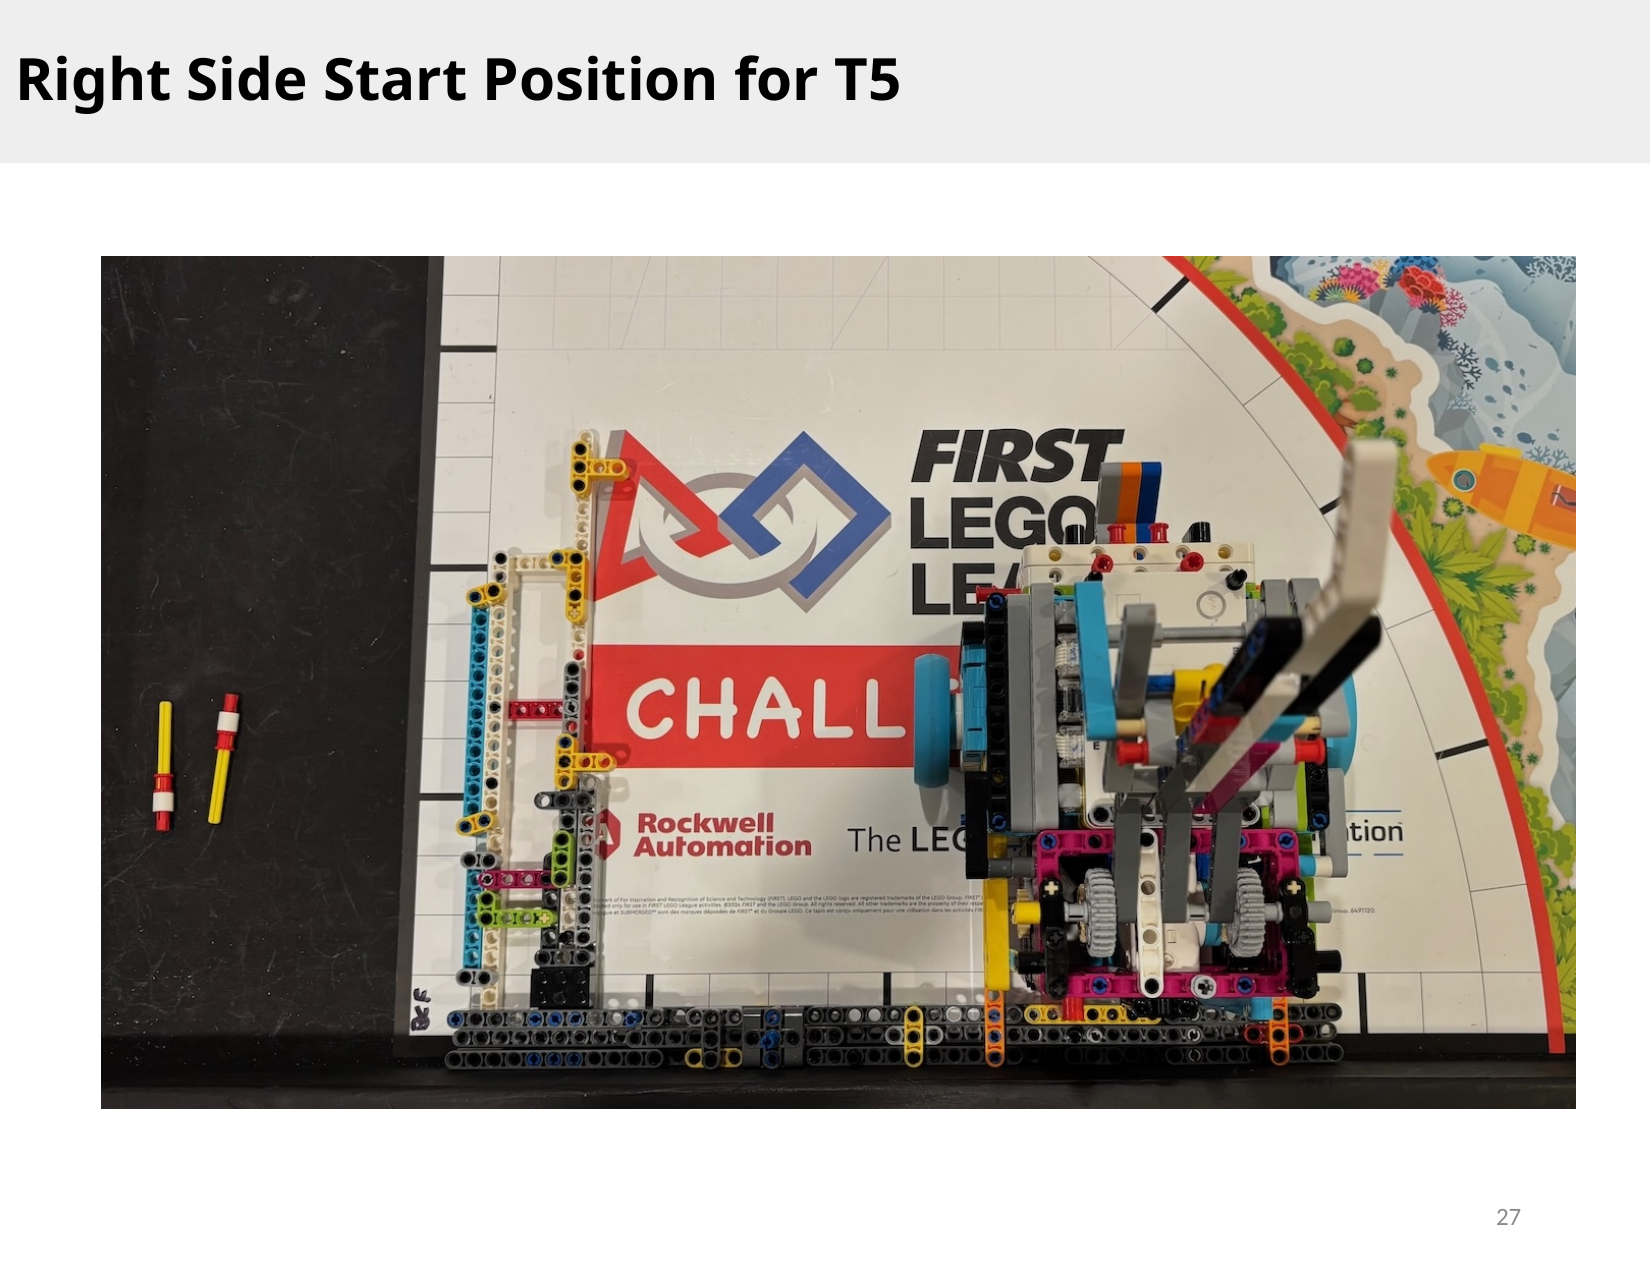

# Right Side Start Position for T5
27